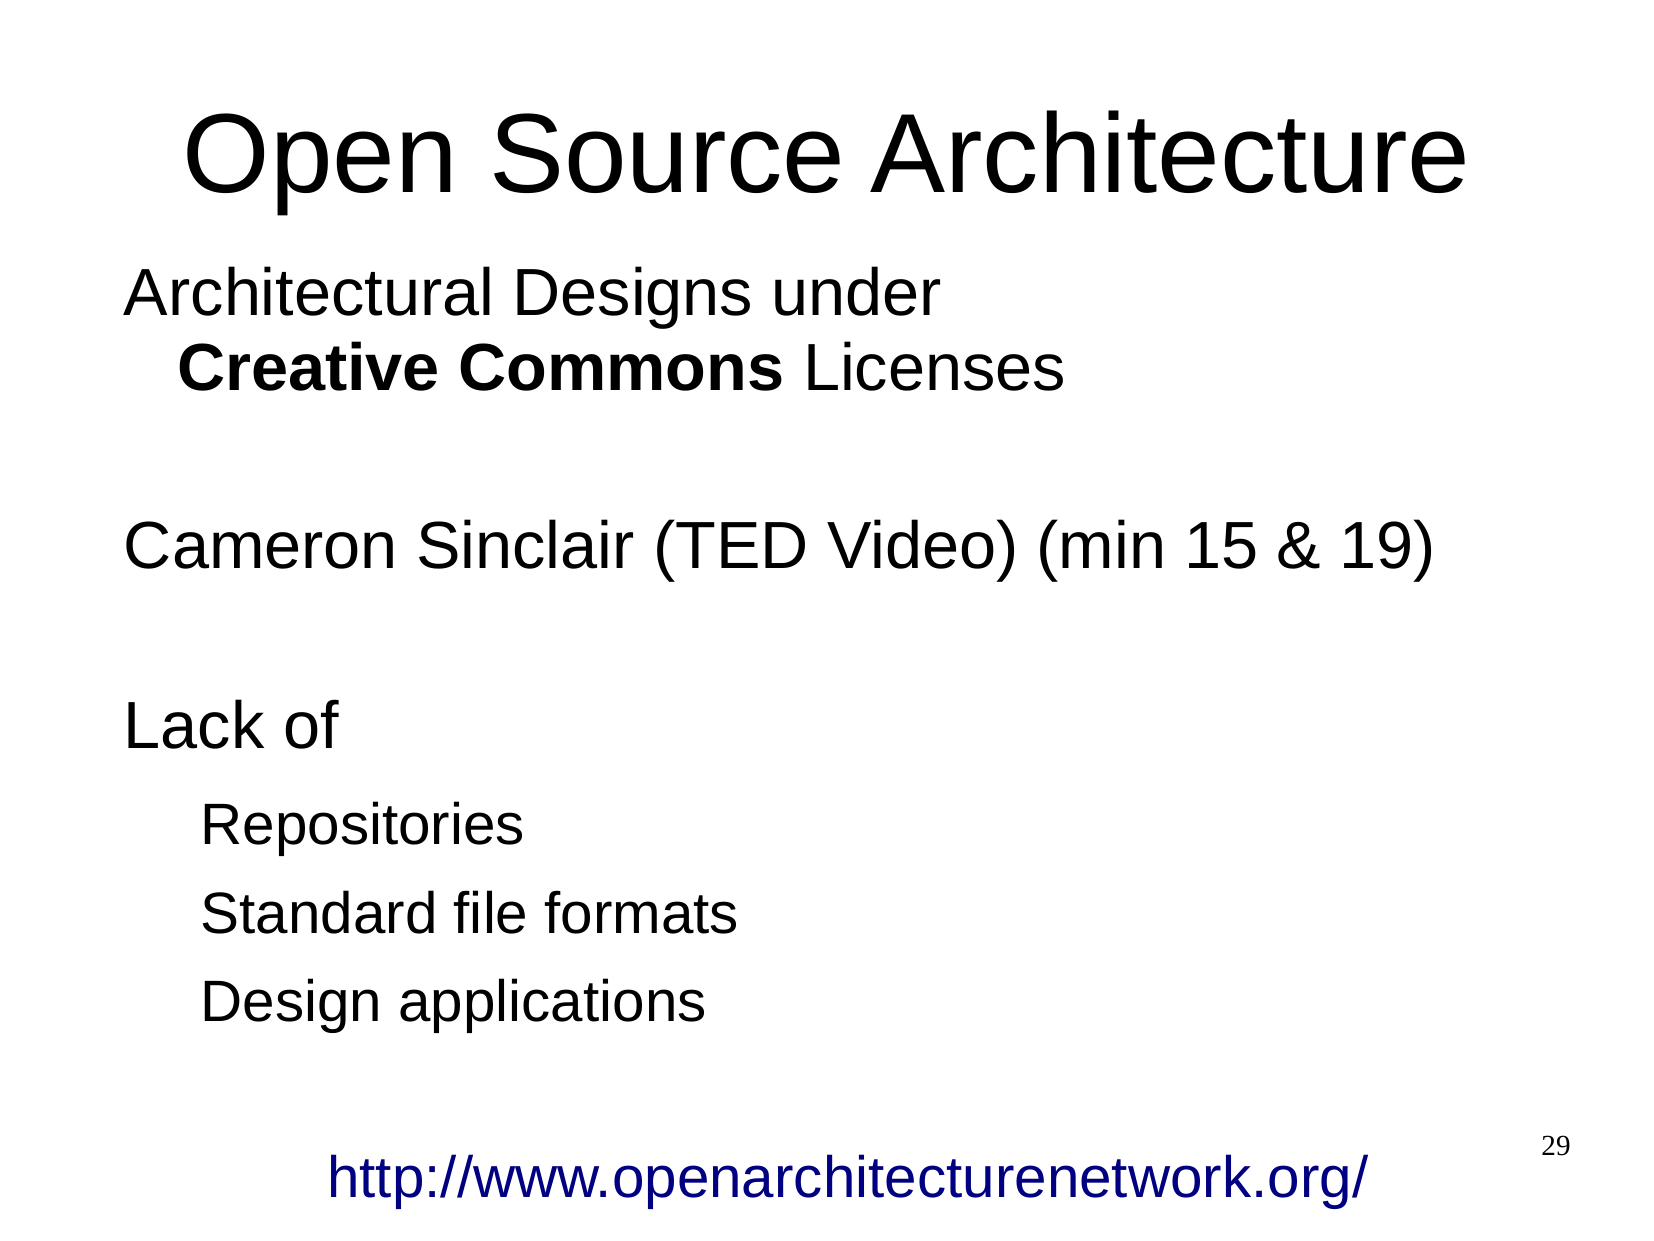

# Open Source Architecture
Architectural Designs under
Creative Commons Licenses
Cameron Sinclair (TED Video) (min 15 & 19)
Lack of
Repositories
Standard file formats
Design applications
29
http://www.openarchitecturenetwork.org/